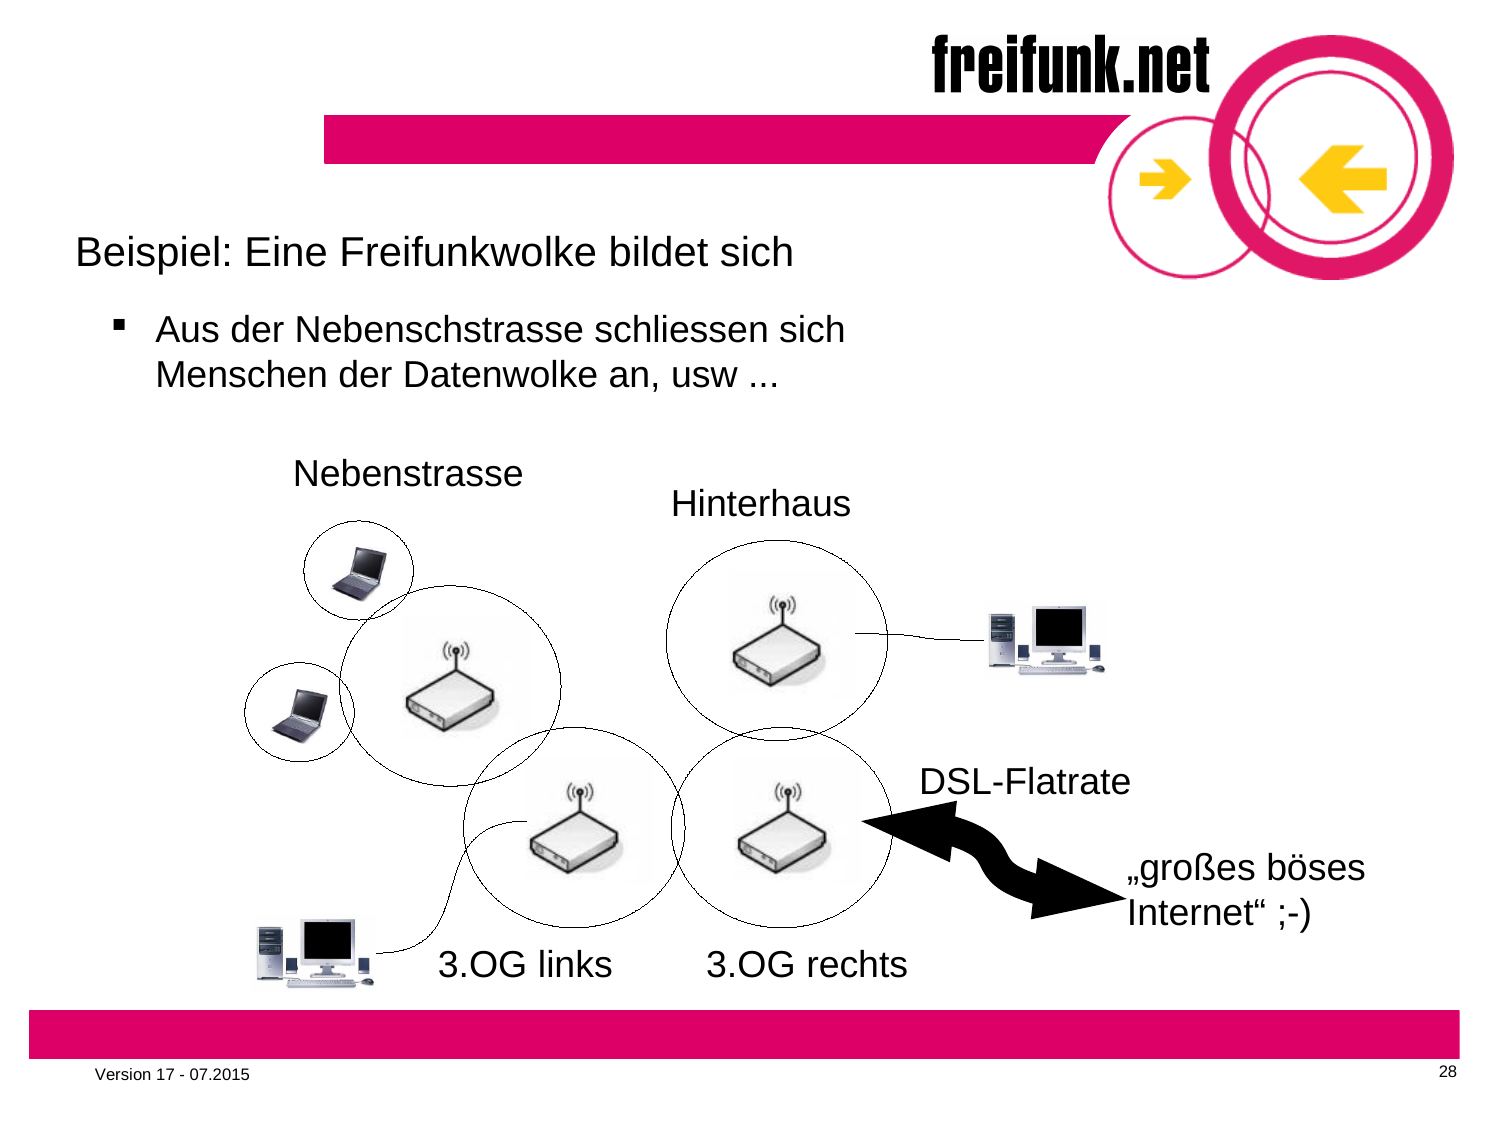

Beispiel: Eine Freifunkwolke bildet sich
Aus der Nebenschstrasse schliessen sich Menschen der Datenwolke an, usw ...
Nebenstrasse
Hinterhaus
DSL-Flatrate
„großes böses
Internet“ ;-)
3.OG links
3.OG rechts
28
Version 17 - 07.2015